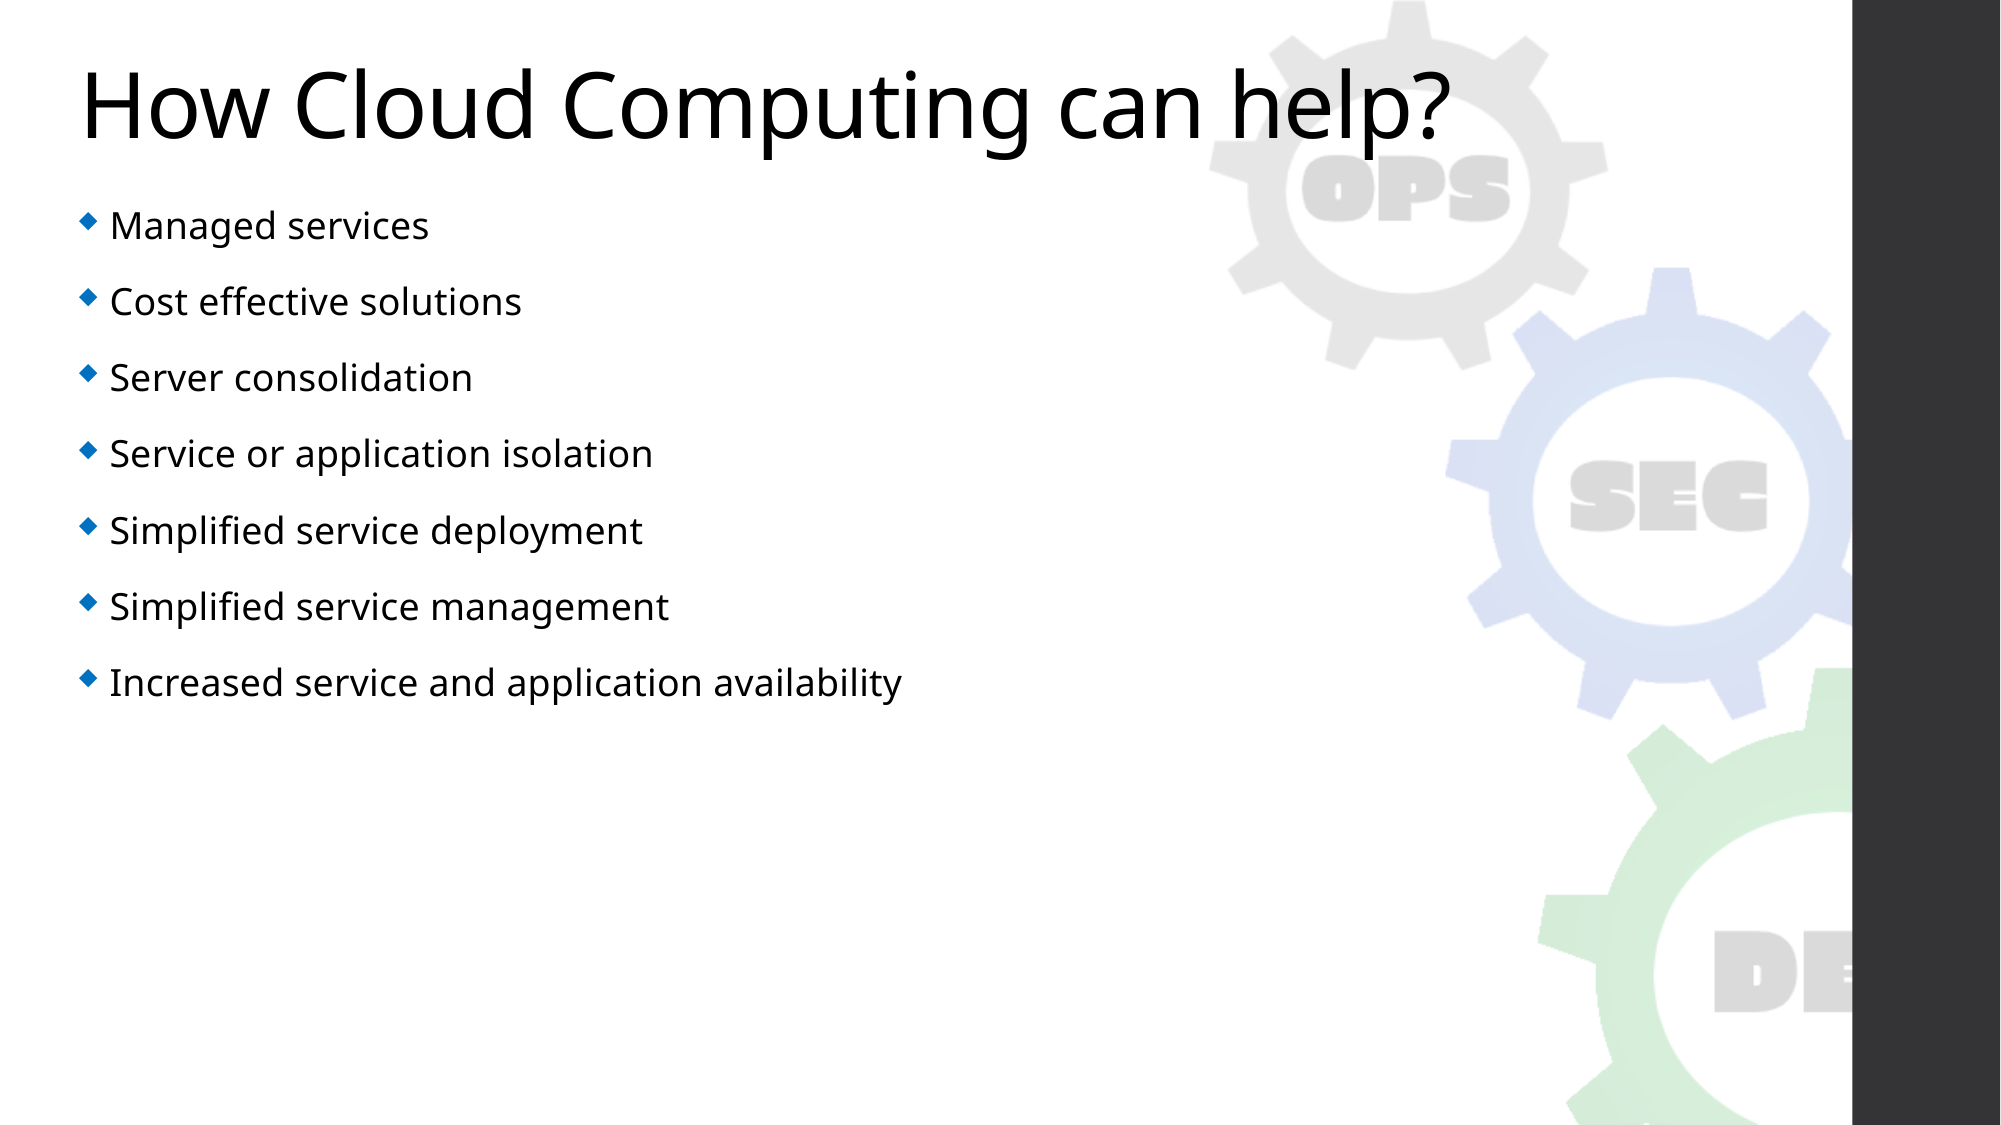

# How Cloud Computing can help?
Managed services
Cost effective solutions
Server consolidation
Service or application isolation
Simplified service deployment
Simplified service management
Increased service and application availability